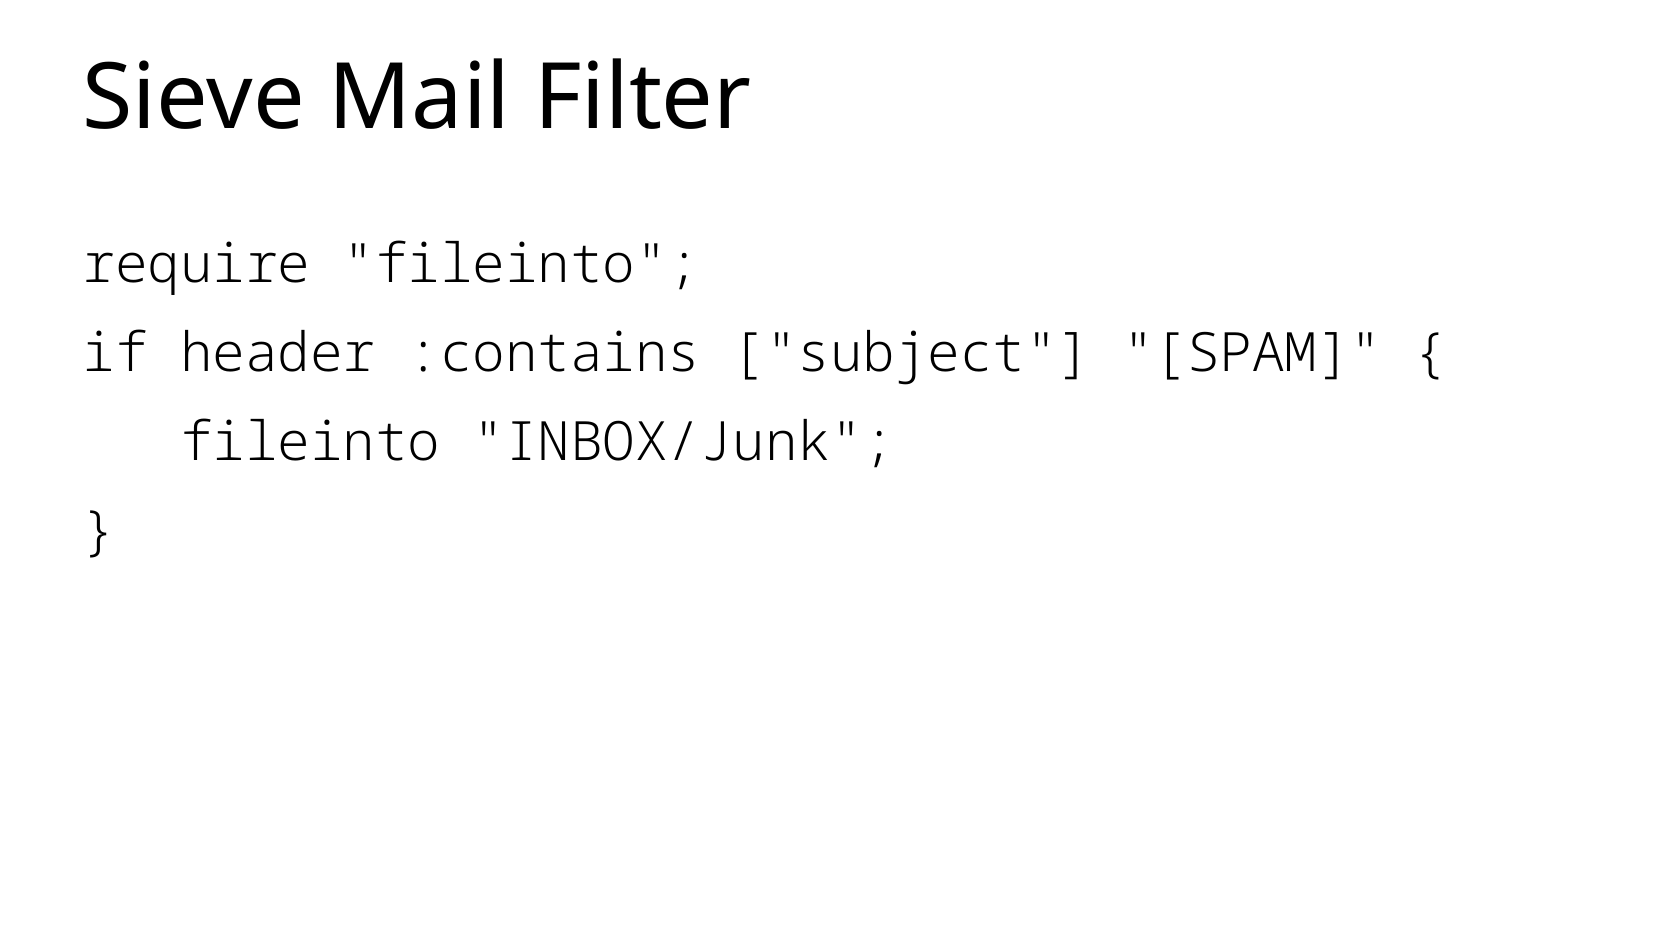

# Sieve Mail Filter
require "fileinto";
if header :contains ["subject"] "[SPAM]" {
 fileinto "INBOX/Junk";
}